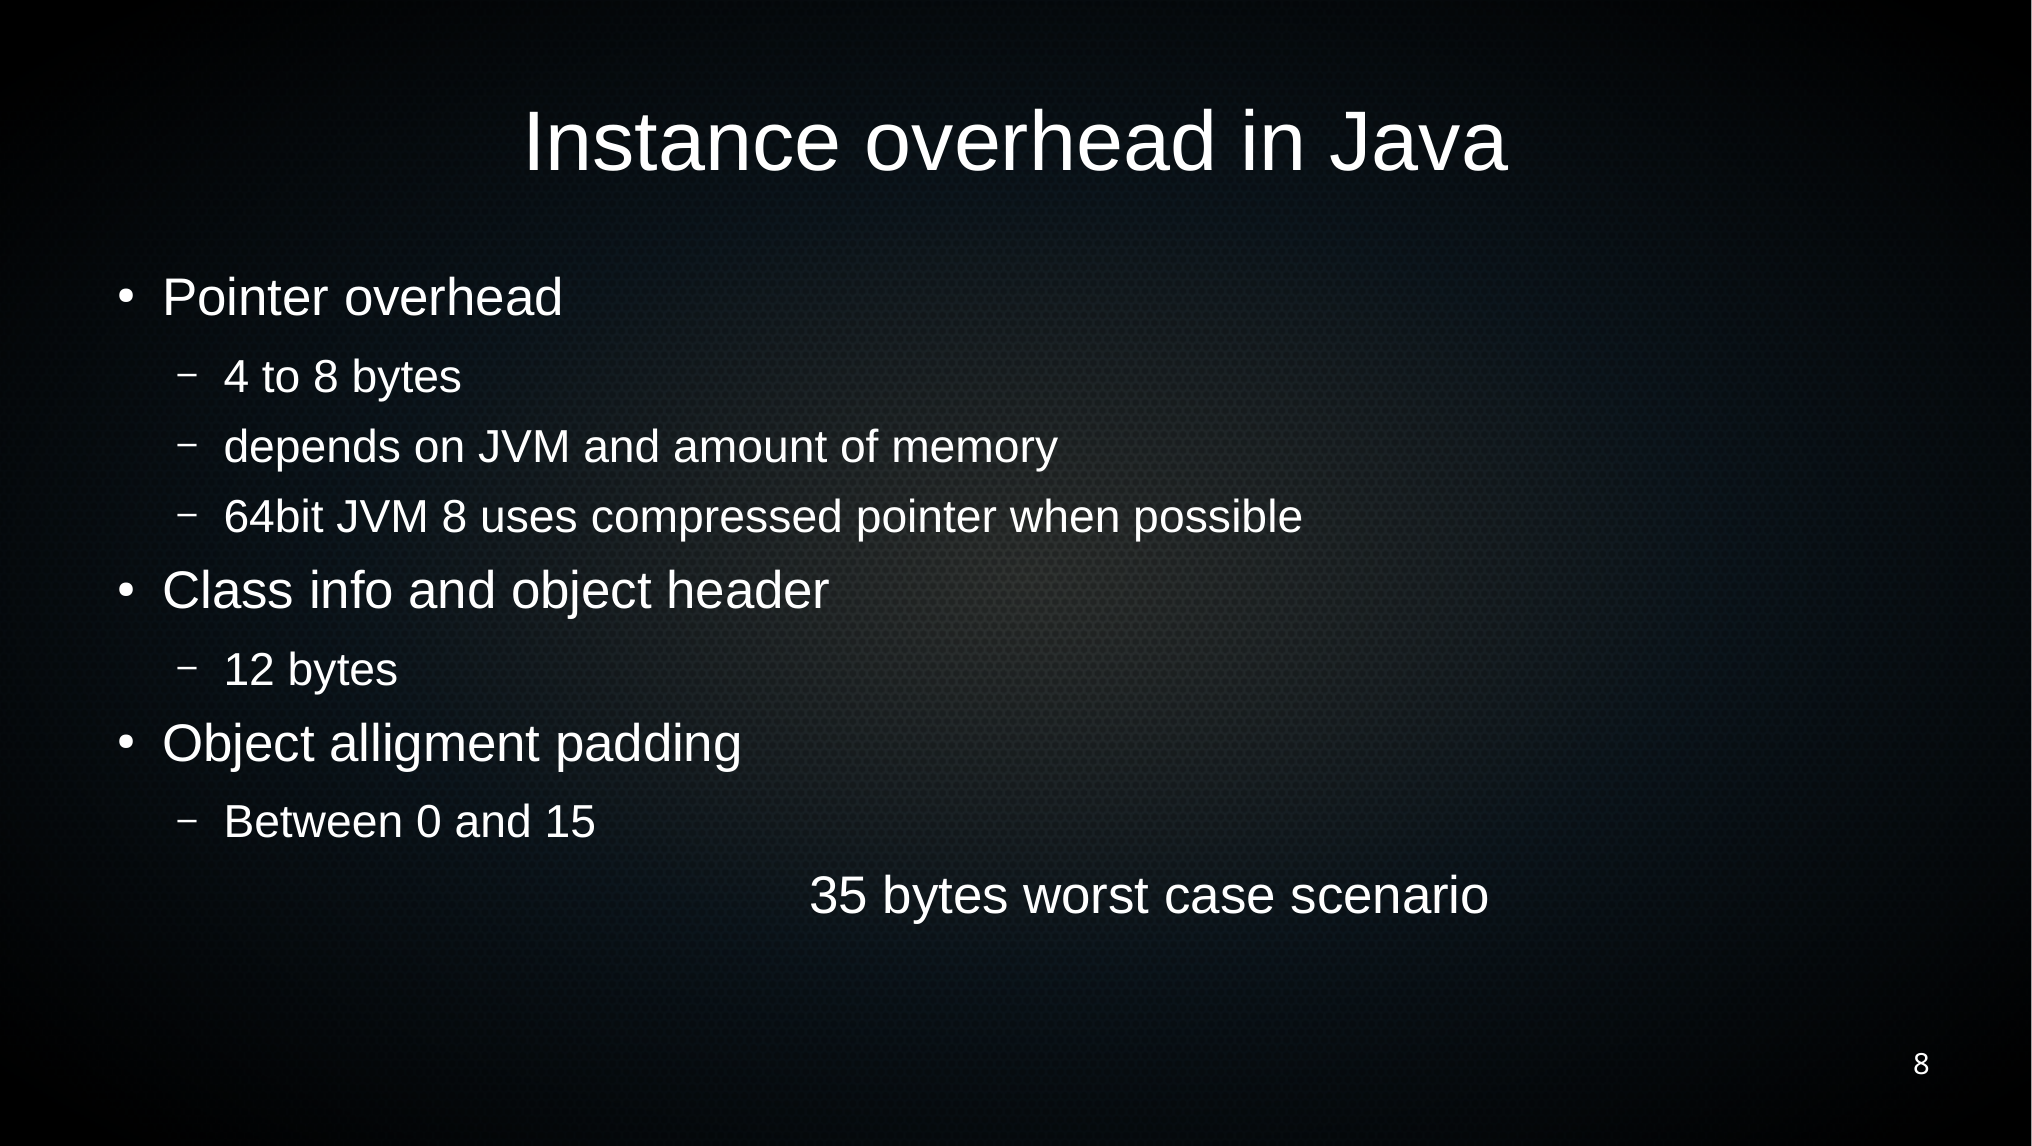

# Instance overhead in Java
Pointer overhead
4 to 8 bytes
depends on JVM and amount of memory
64bit JVM 8 uses compressed pointer when possible
Class info and object header
12 bytes
Object alligment padding
Between 0 and 15
 35 bytes worst case scenario
8